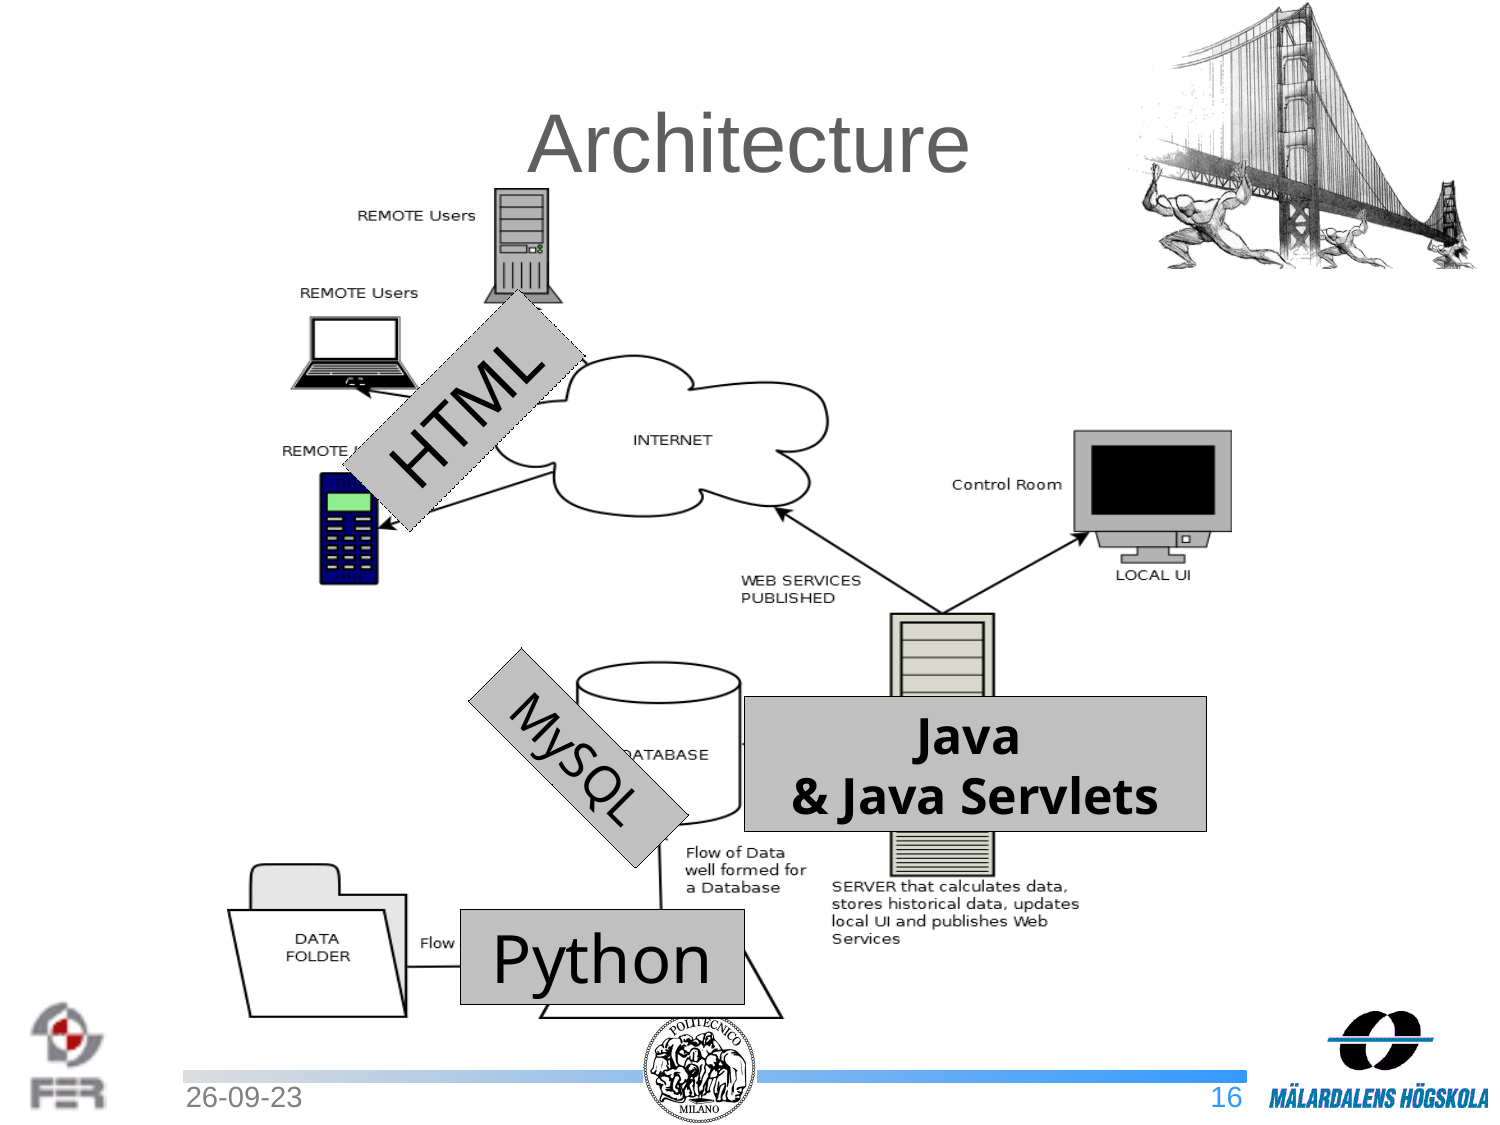

# Architecture
HTML
Java
& Java Servlets
MySQL
Python
26-08-21